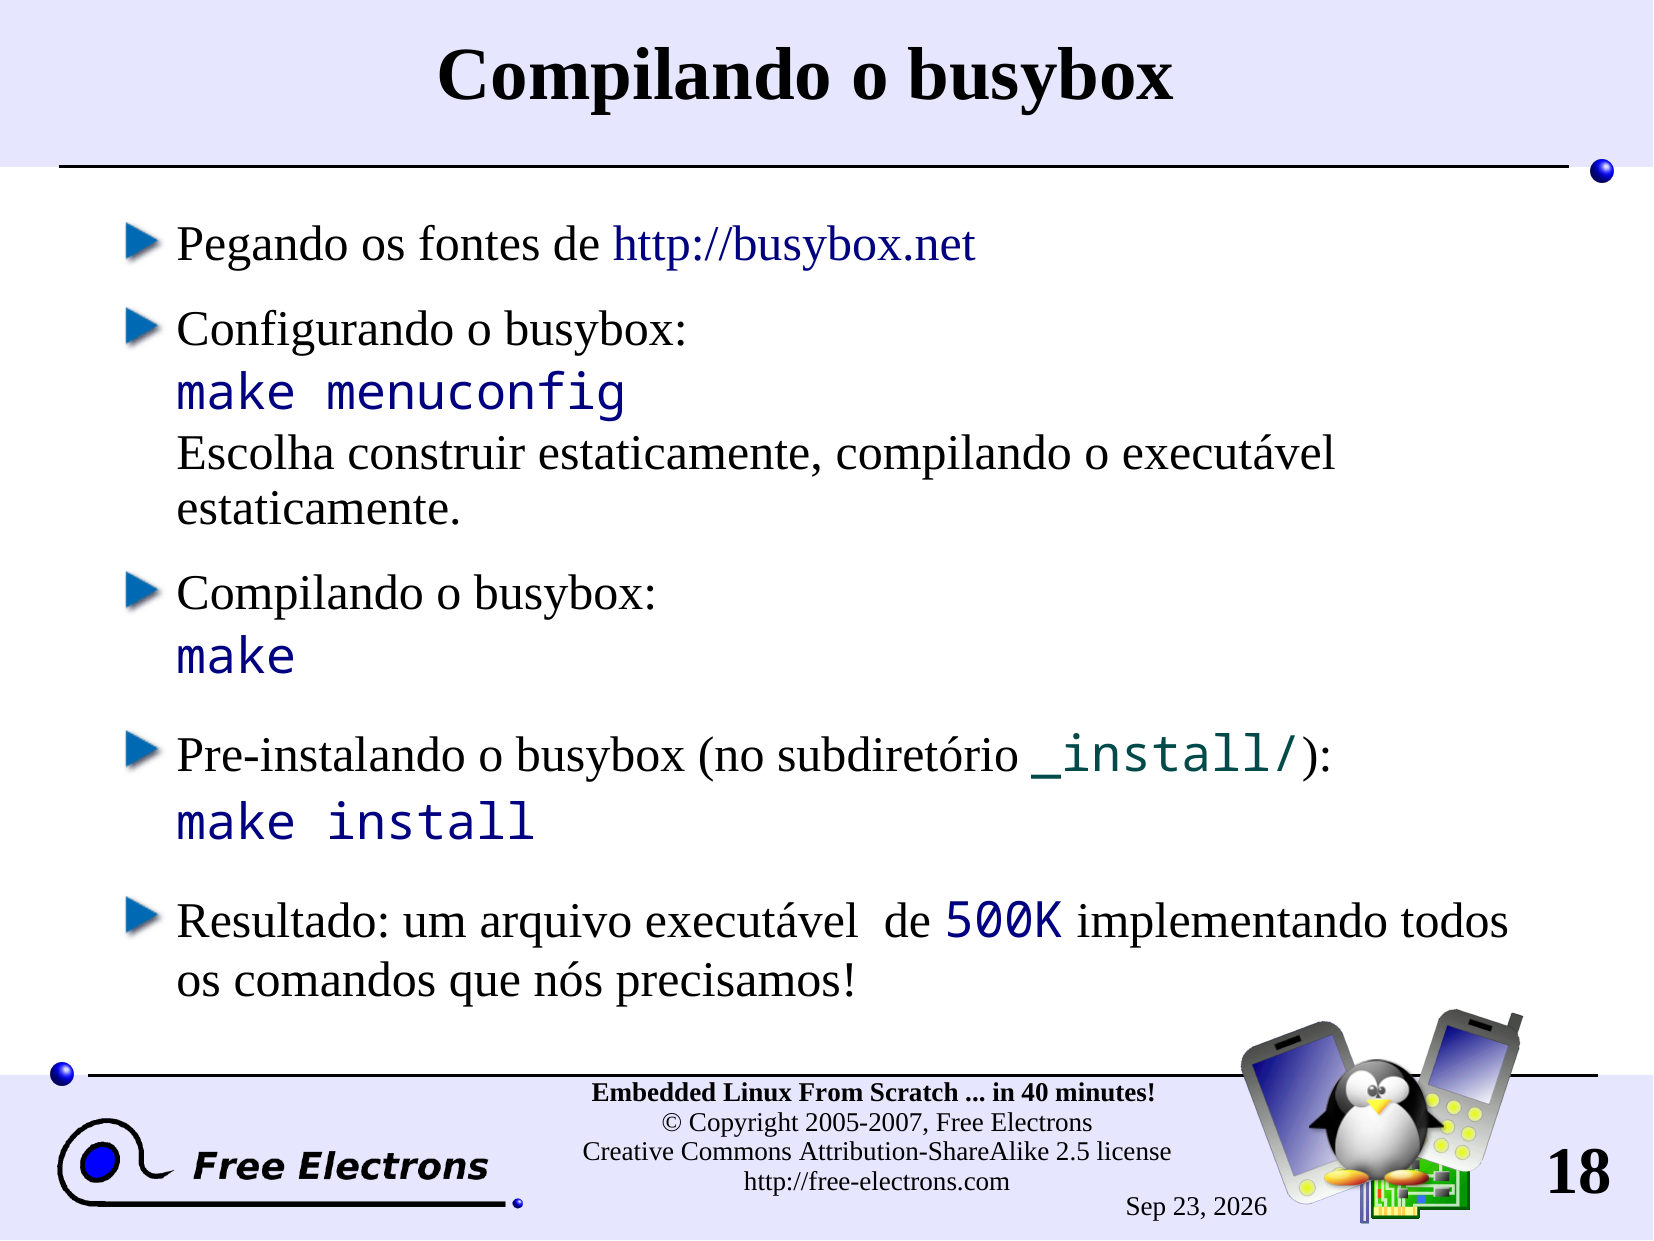

# Compilando o busybox
Pegando os fontes de http://busybox.net
Configurando o busybox:
make menuconfig
Escolha construir estaticamente, compilando o executável estaticamente.
Compilando o busybox:
make
Pre-instalando o busybox (no subdiretório _install/):
make install
Resultado: um arquivo executável de 500K implementando todos os comandos que nós precisamos!